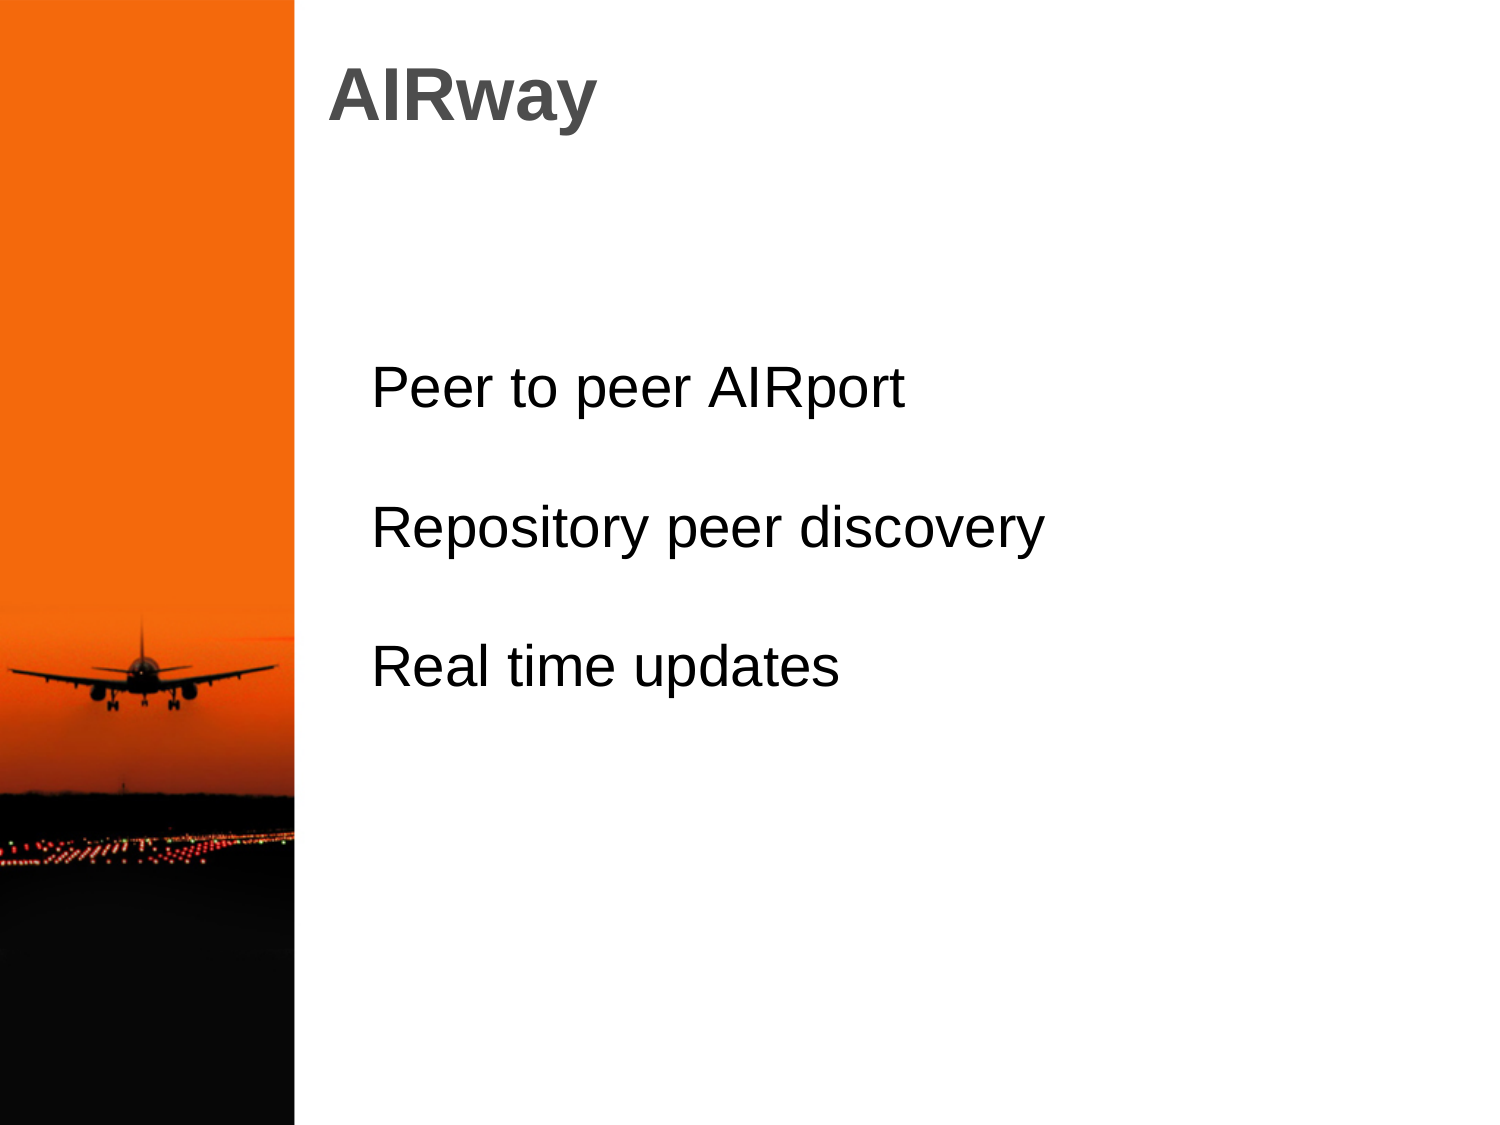

# AIRway
Peer to peer AIRport
Repository peer discovery
Real time updates